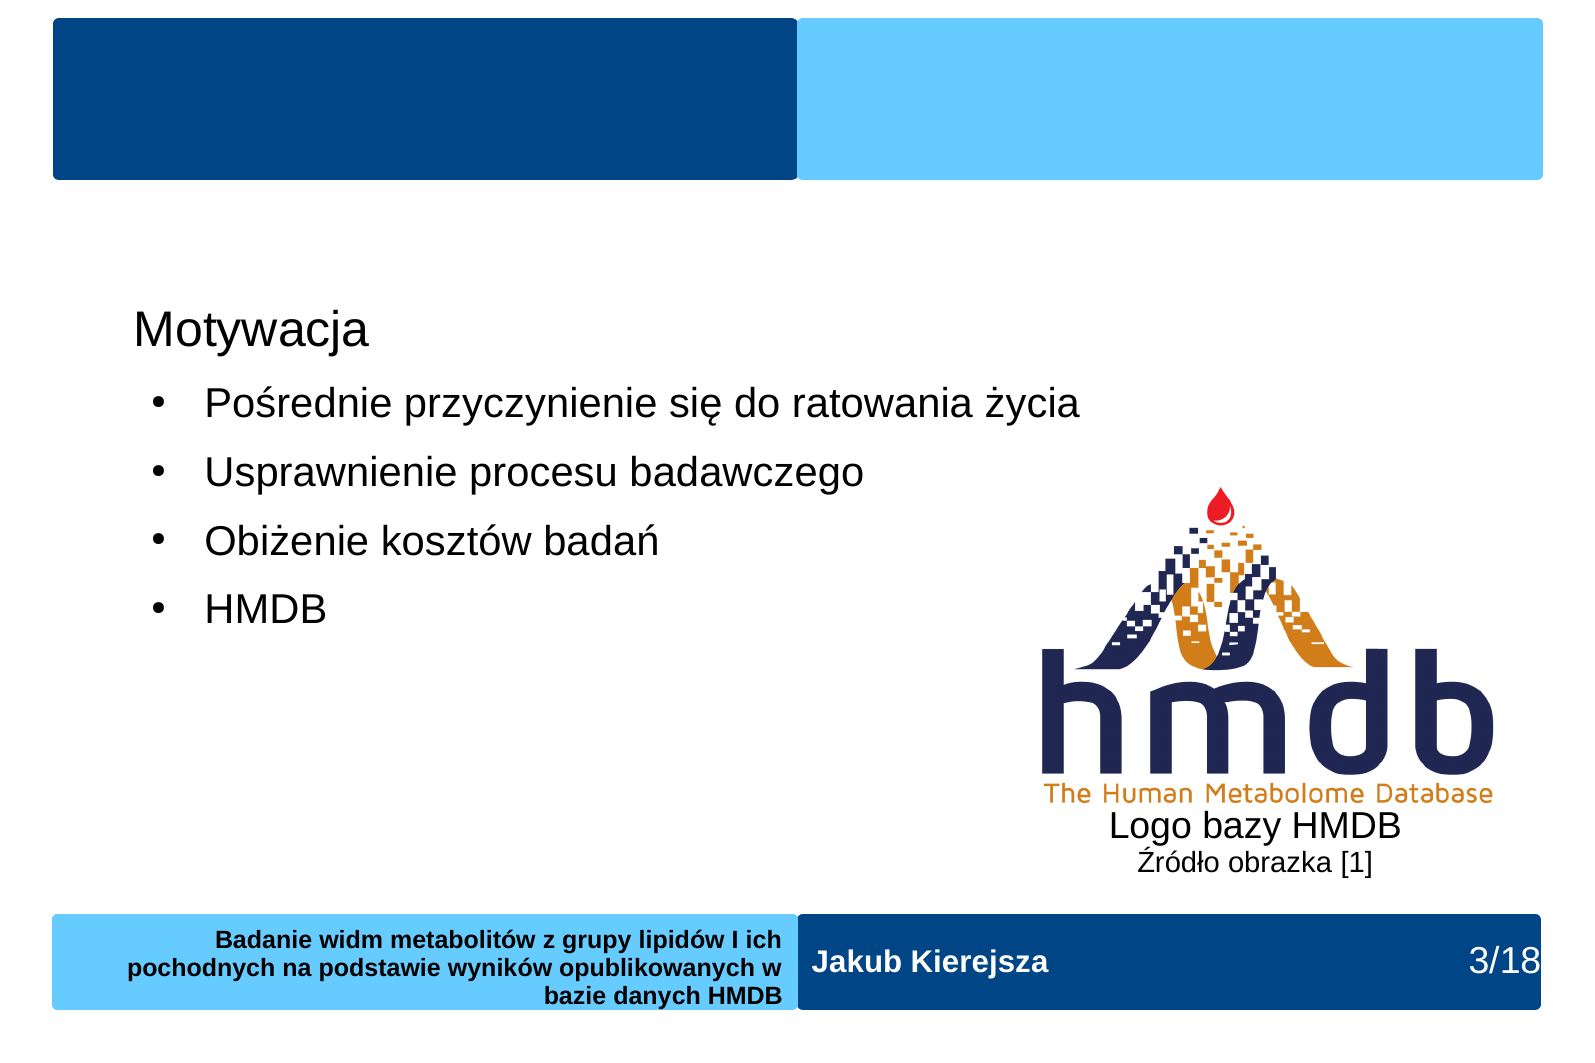

# Motywacja
Pośrednie przyczynienie się do ratowania życia
Usprawnienie procesu badawczego
Obiżenie kosztów badań
HMDB
Logo bazy HMDB
Źródło obrazka [1]
Wieloagentowy system wyboru miejsca spotkań na urządzenia mobilne
Jakub Kierejsza
Badanie widm metabolitów z grupy lipidów I ich pochodnych na podstawie wyników opublikowanych w bazie danych HMDB